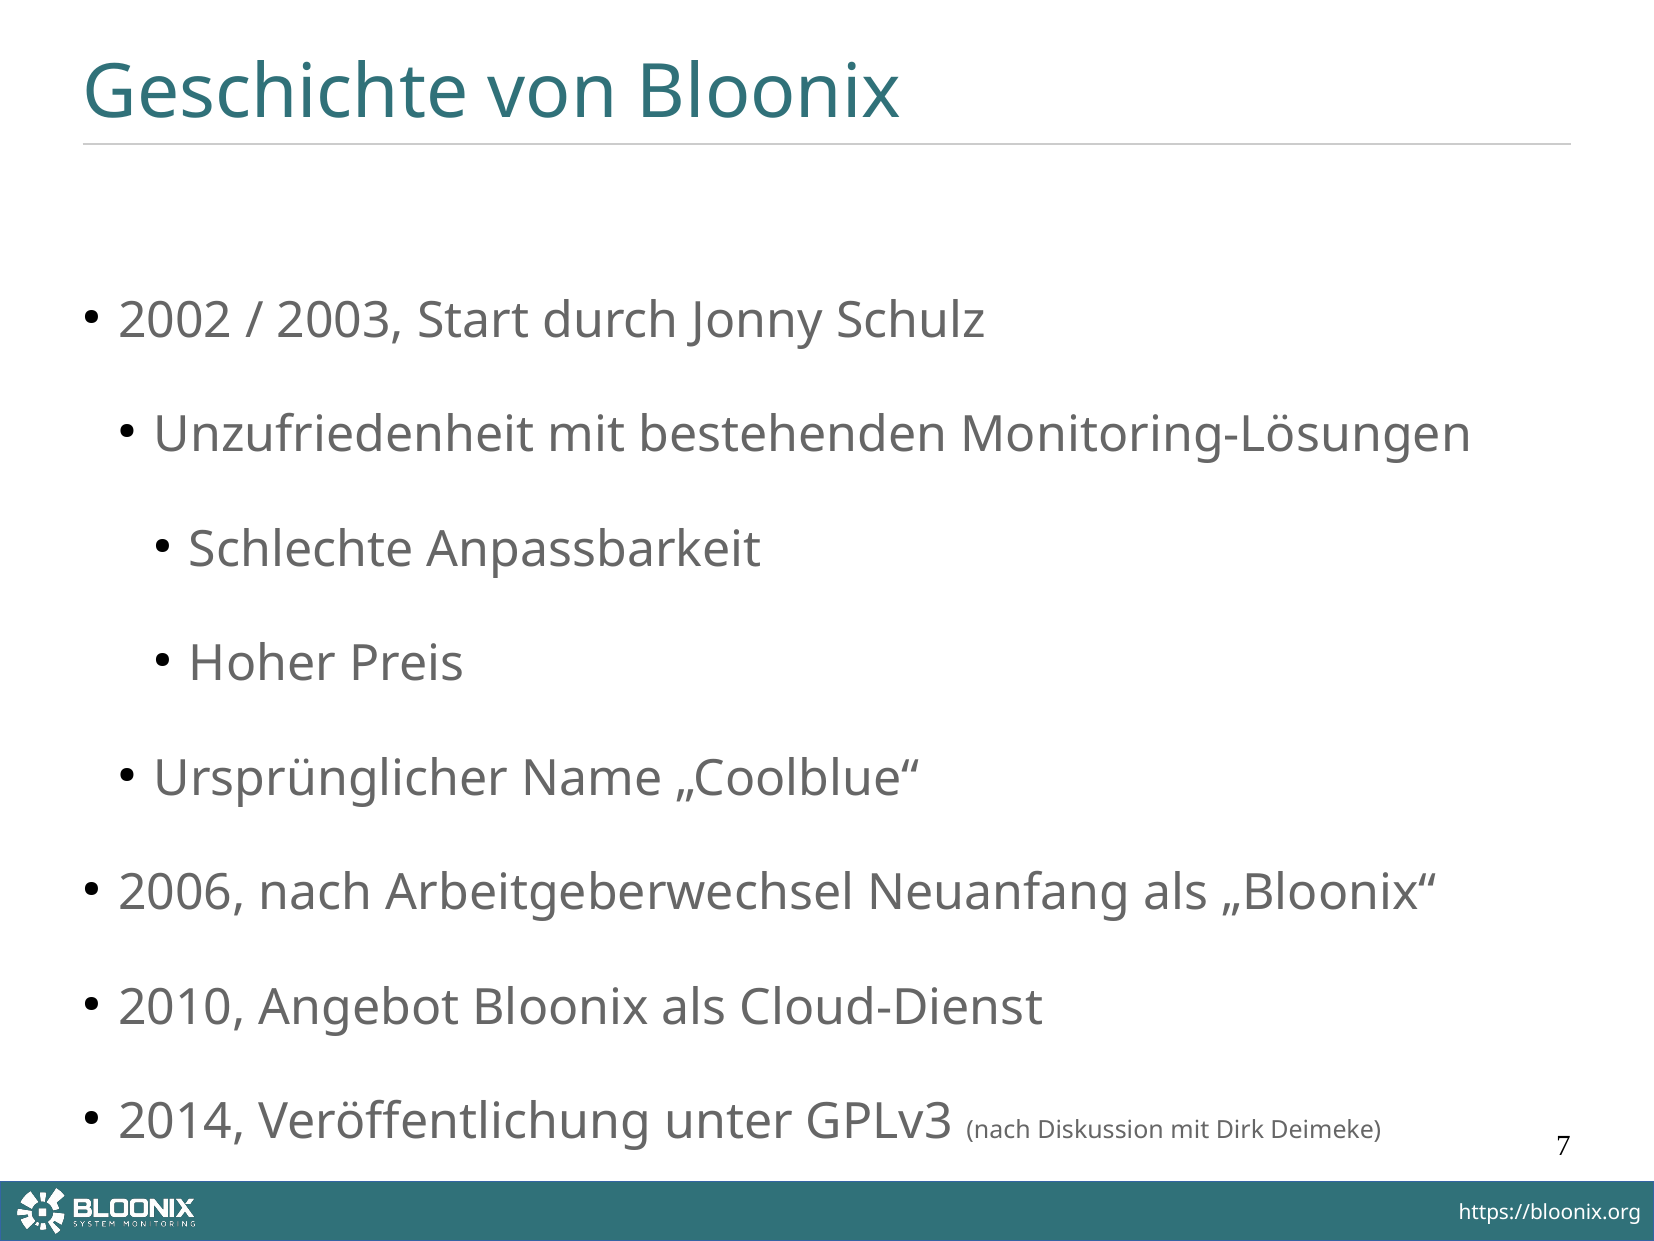

# Geschichte von Bloonix
2002 / 2003, Start durch Jonny Schulz
Unzufriedenheit mit bestehenden Monitoring-Lösungen
Schlechte Anpassbarkeit
Hoher Preis
Ursprünglicher Name „Coolblue“
2006, nach Arbeitgeberwechsel Neuanfang als „Bloonix“
2010, Angebot Bloonix als Cloud-Dienst
2014, Veröffentlichung unter GPLv3 (nach Diskussion mit Dirk Deimeke)
7
https://bloonix.org